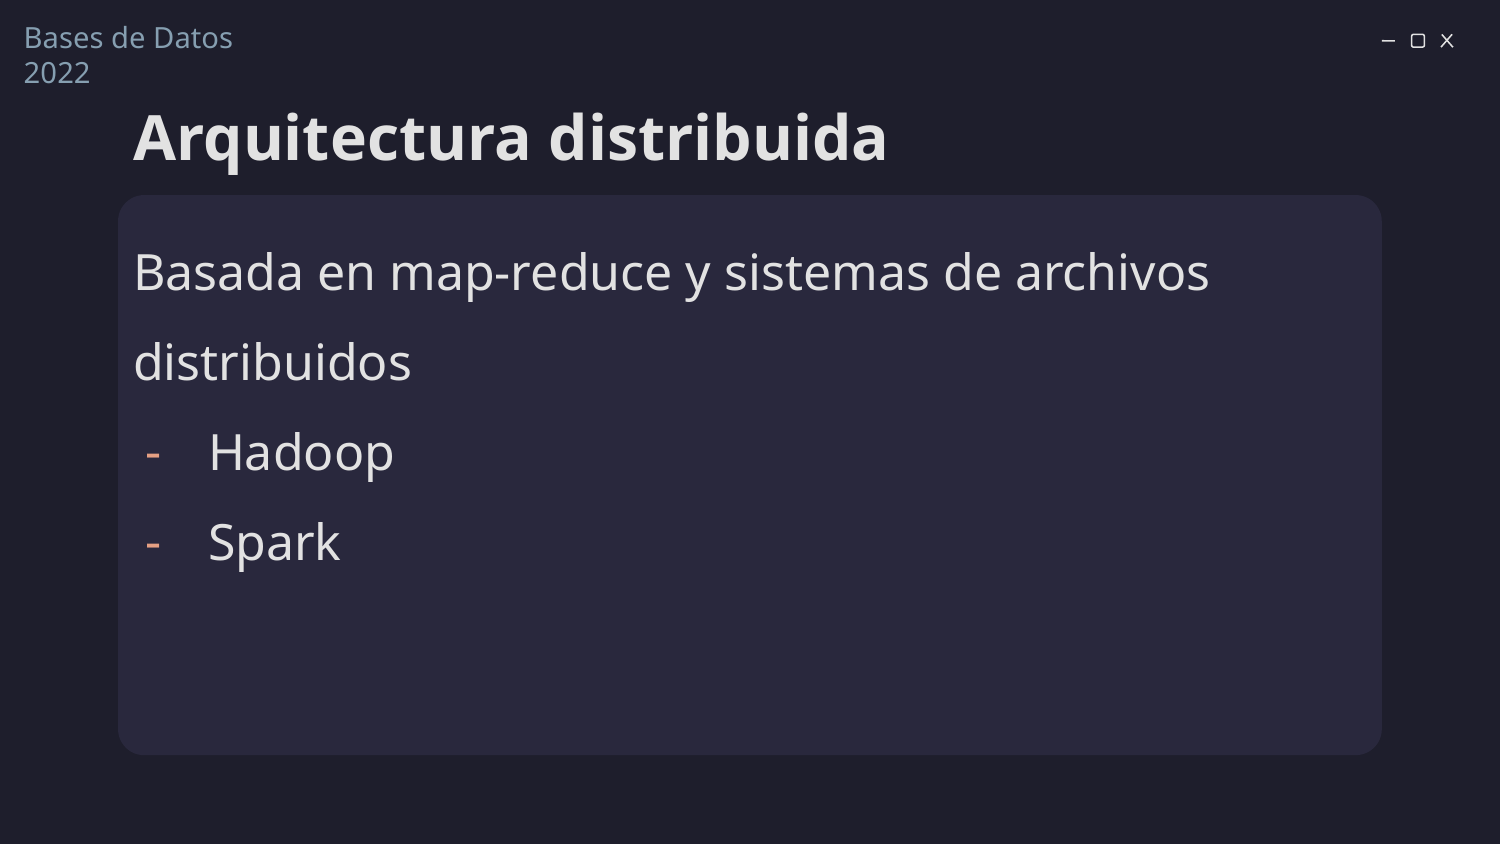

# Arquitectura distribuida
Basada en map-reduce y sistemas de archivos distribuidos
Hadoop
Spark